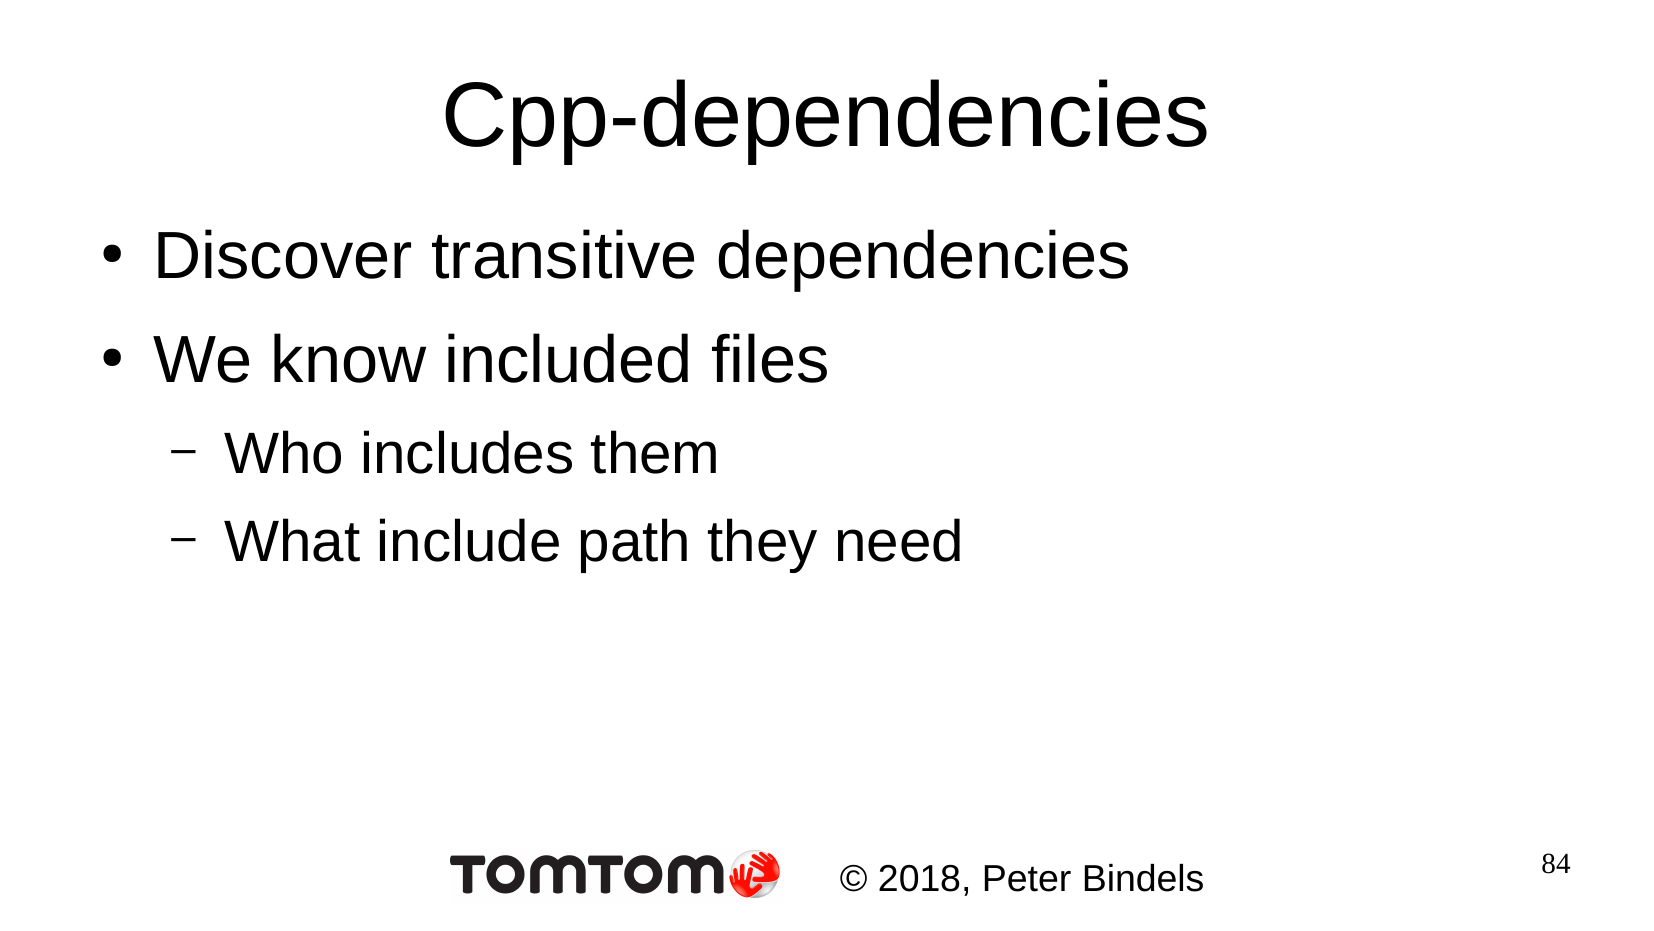

Cpp-dependencies
# Discover transitive dependencies
We know included files
Who includes them
What include path they need
84